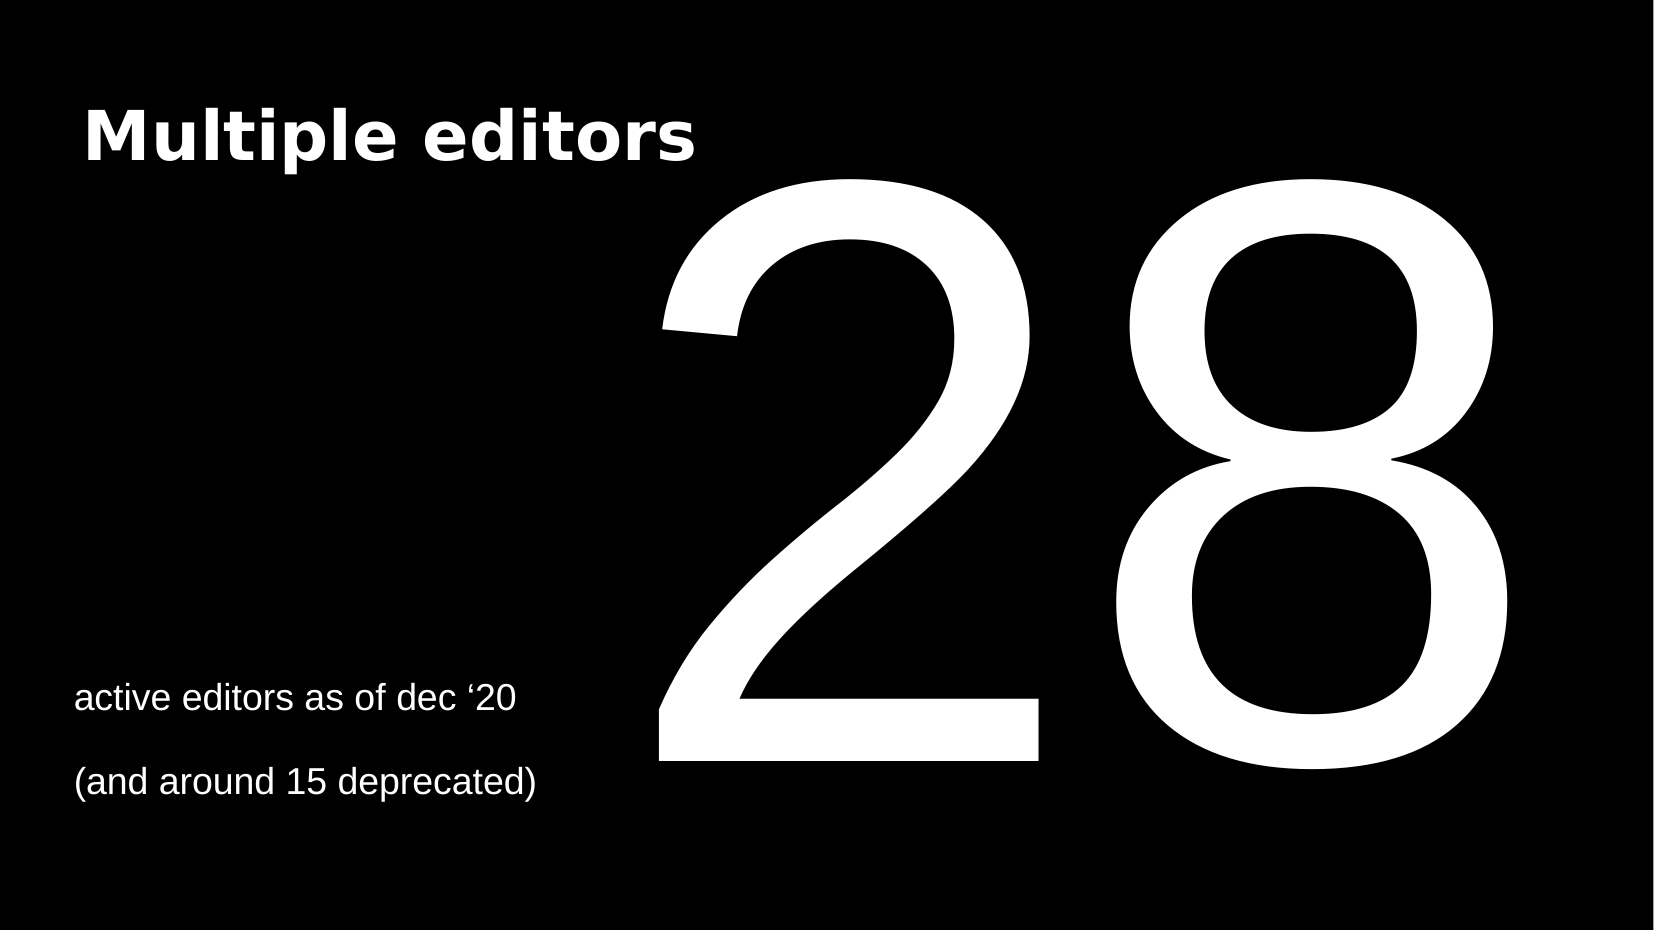

28
# Multiple editors
active editors as of dec ‘20
(and around 15 deprecated)